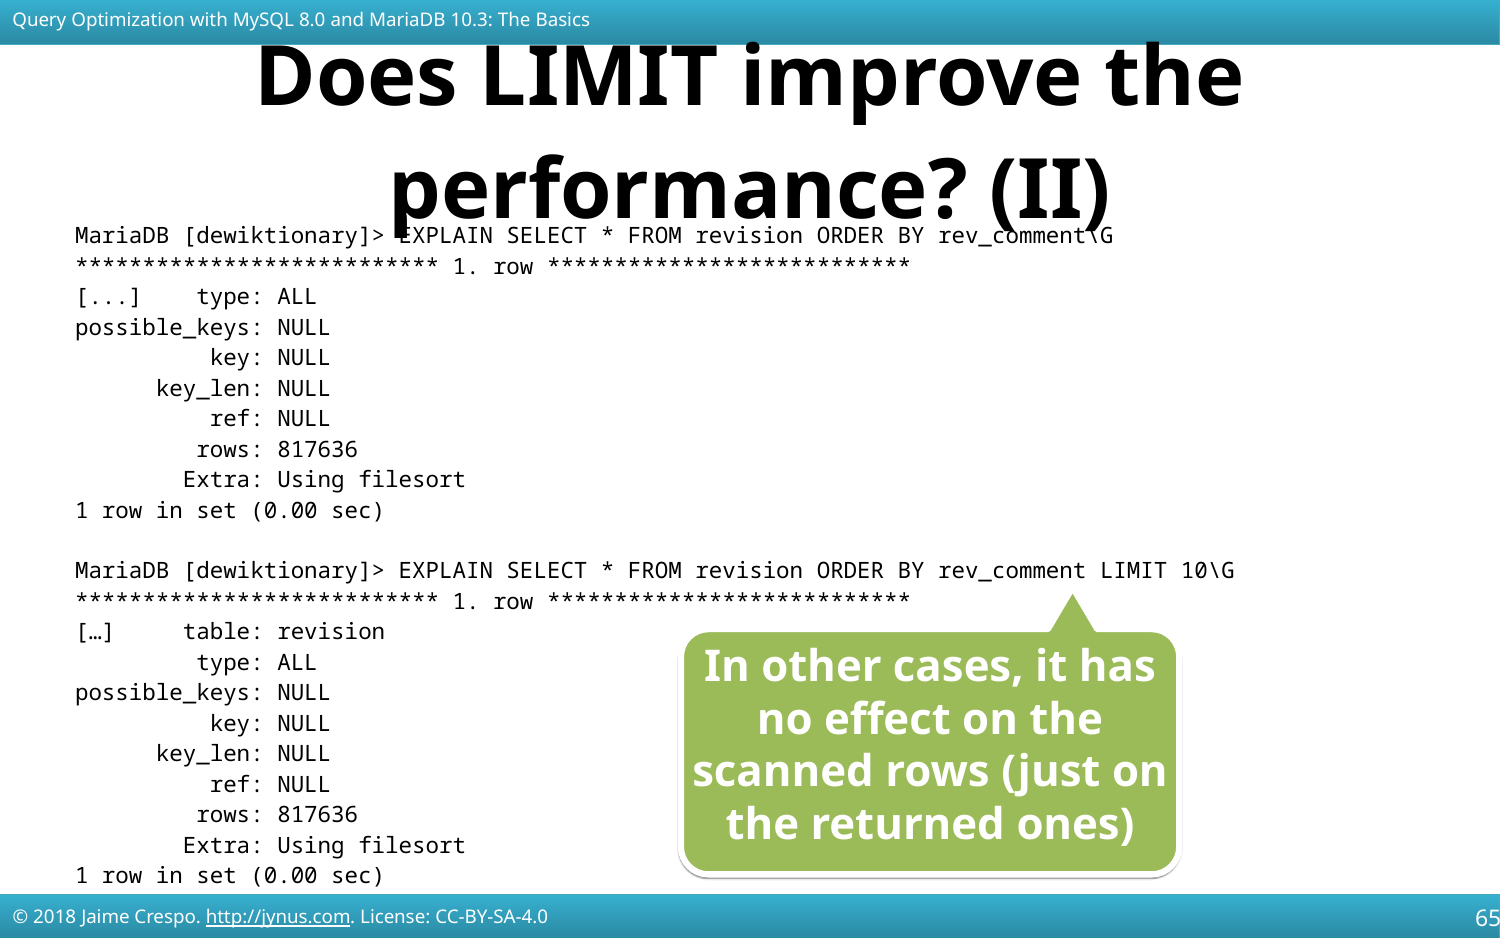

# Does LIMIT improve the performance? (II)
MariaDB [dewiktionary]> EXPLAIN SELECT * FROM revision ORDER BY rev_comment\G
*************************** 1. row ***************************
[...] type: ALL
possible_keys: NULL
 key: NULL
 key_len: NULL
 ref: NULL
 rows: 817636
 Extra: Using filesort
1 row in set (0.00 sec)
MariaDB [dewiktionary]> EXPLAIN SELECT * FROM revision ORDER BY rev_comment LIMIT 10\G
*************************** 1. row ***************************
[…] table: revision
 type: ALL
possible_keys: NULL
 key: NULL
 key_len: NULL
 ref: NULL
 rows: 817636
 Extra: Using filesort
1 row in set (0.00 sec)
In other cases, it has no effect on the scanned rows (just on the returned ones)